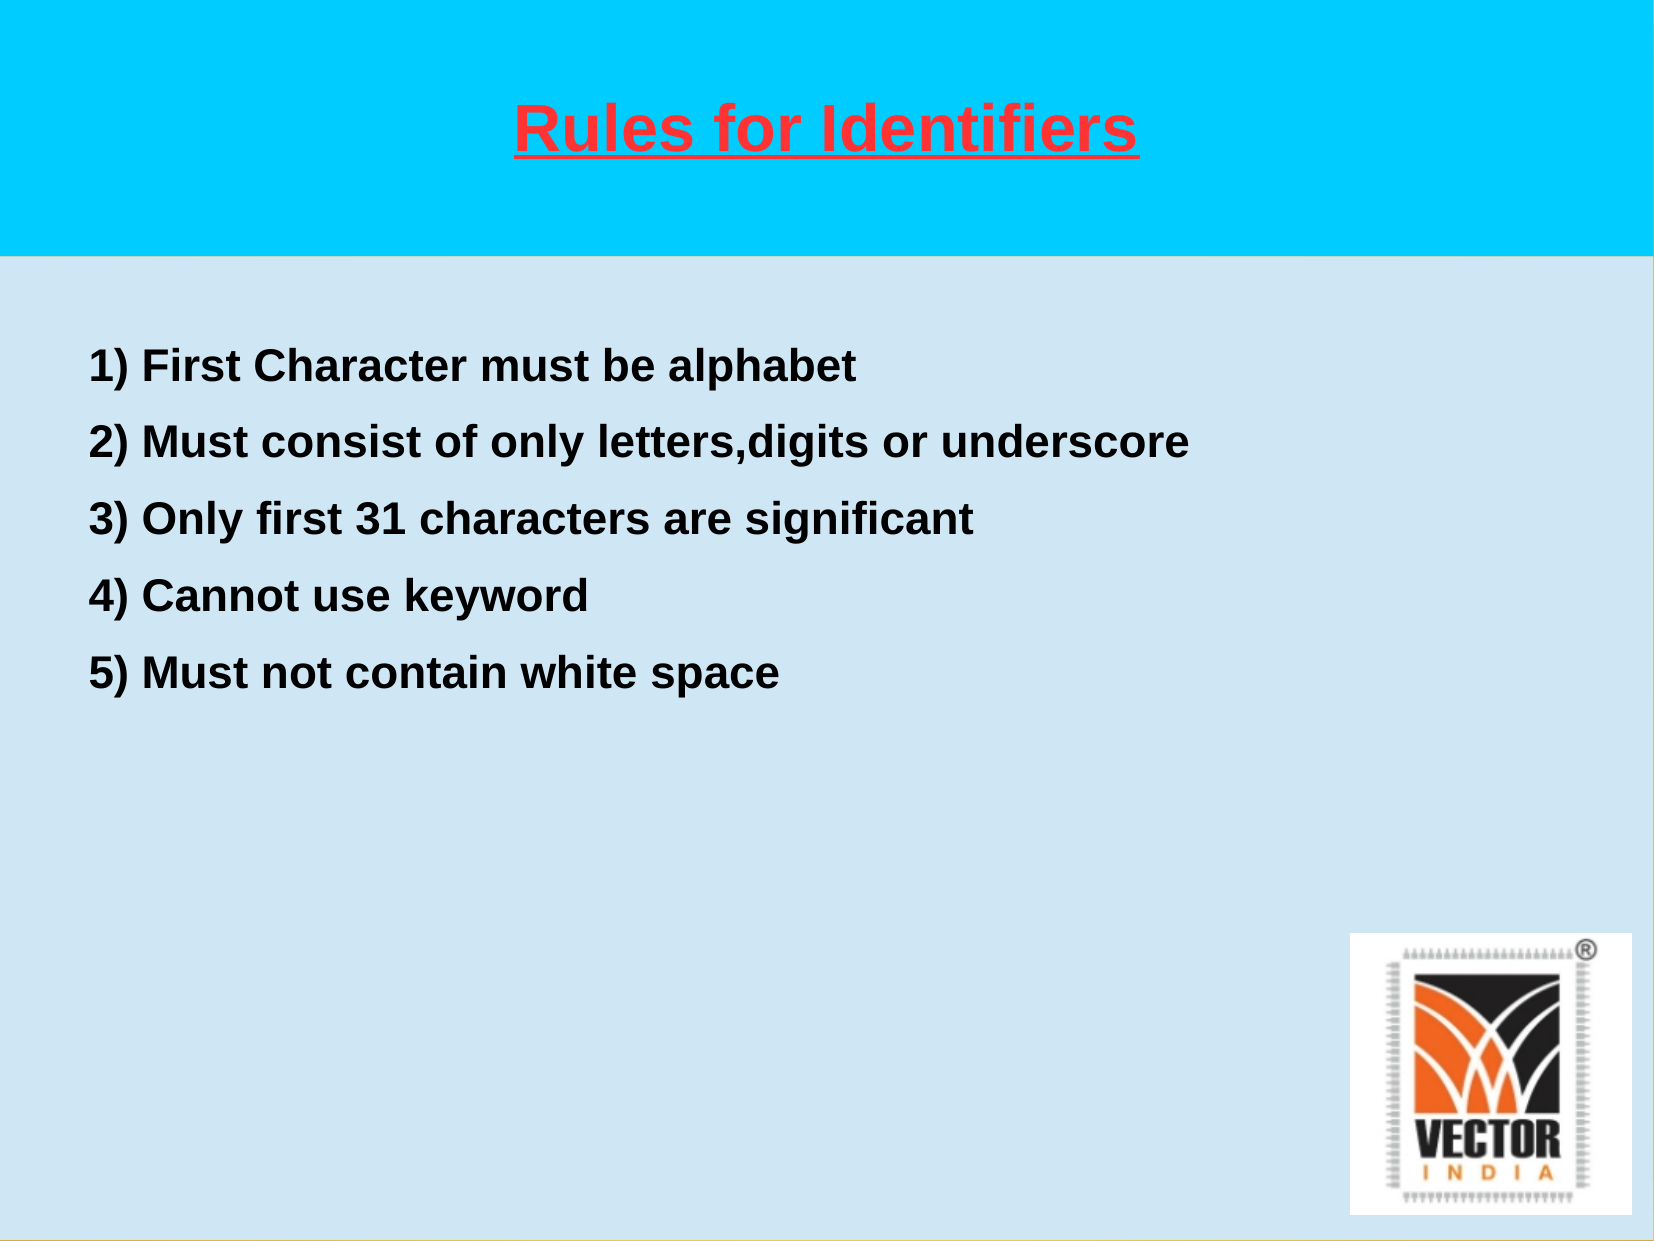

# Rules for Identifiers
First Character must be alphabet
Must consist of only letters,digits or underscore
Only first 31 characters are significant
Cannot use keyword
Must not contain white space